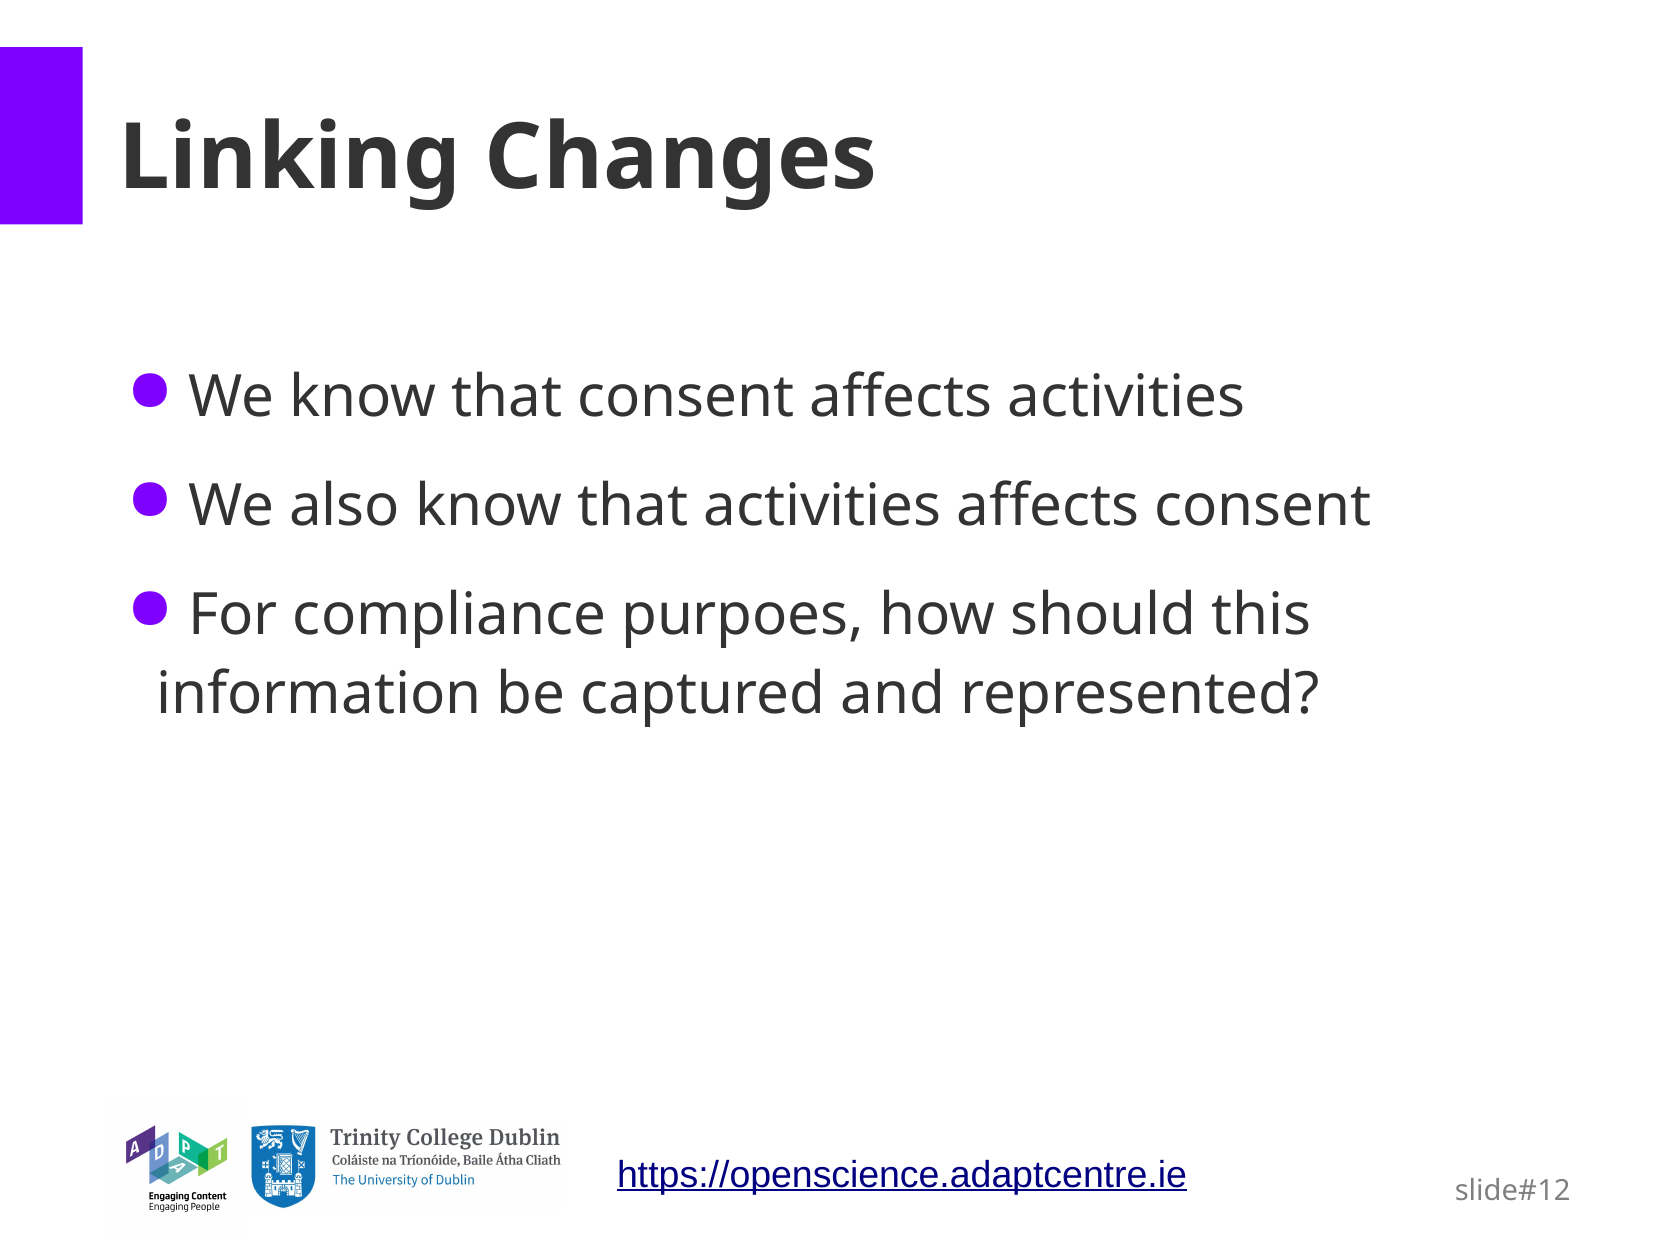

# Linking Changes
 We know that consent affects activities
 We also know that activities affects consent
 For compliance purpoes, how should this information be captured and represented?
12